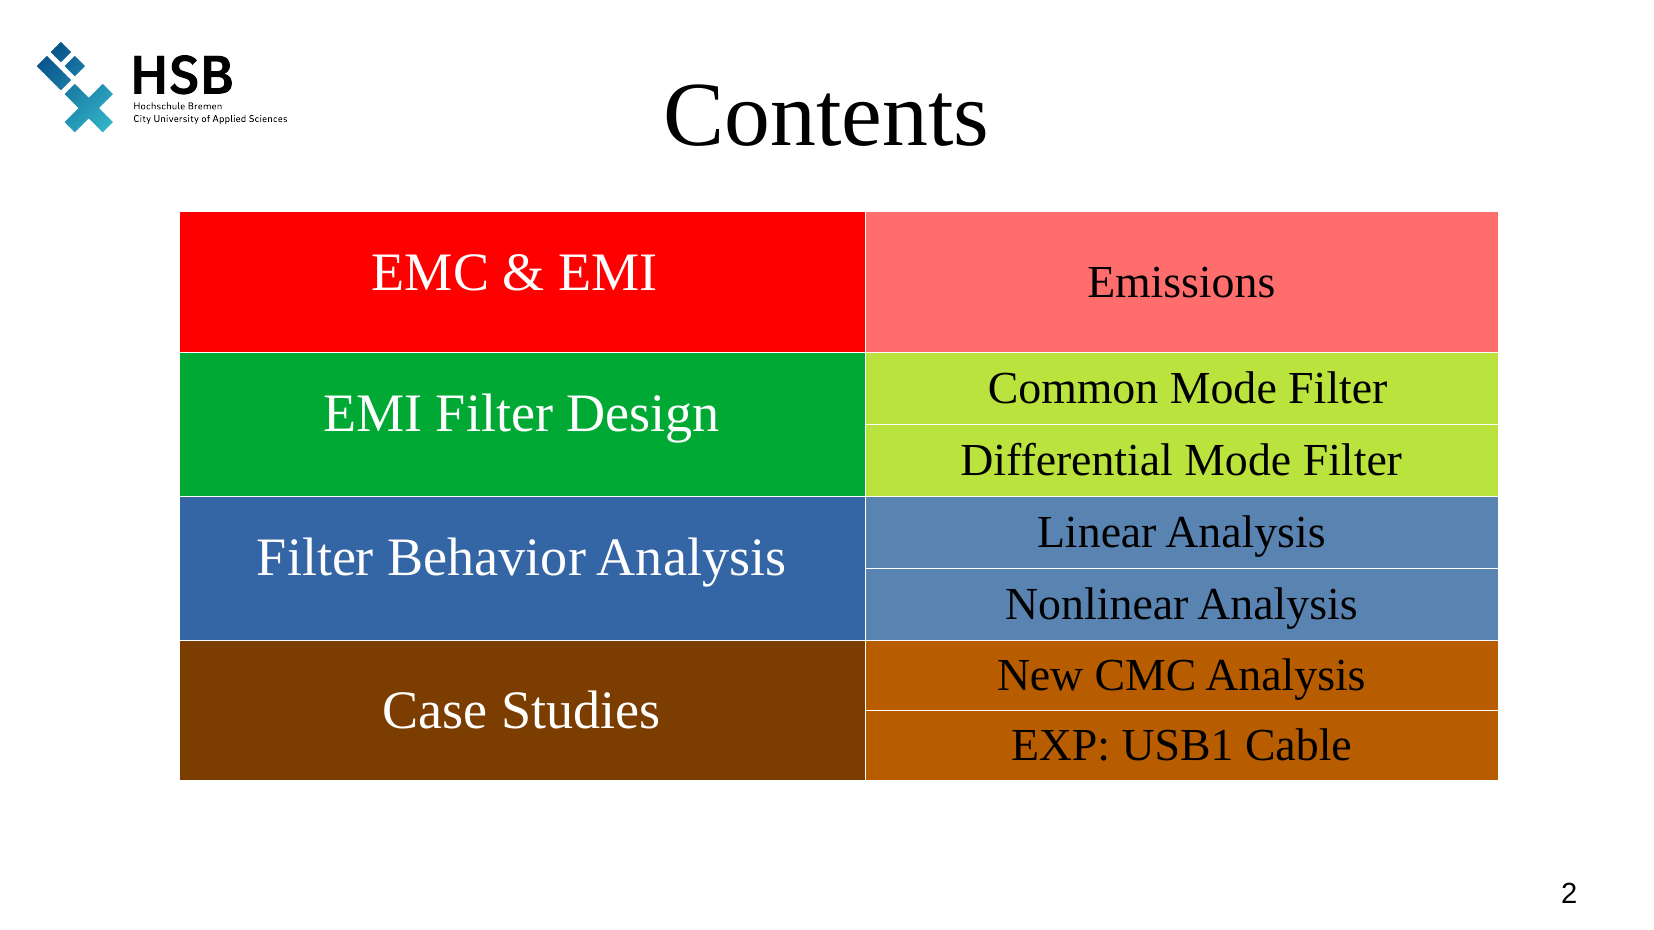

# Contents
| EMC & EMI | Emissions |
| --- | --- |
| EMI Filter Design | Common Mode Filter |
| | Differential Mode Filter |
| Filter Behavior Analysis | Linear Analysis |
| | Nonlinear Analysis |
| Case Studies | New CMC Analysis |
| | EXP: USB1 Cable |